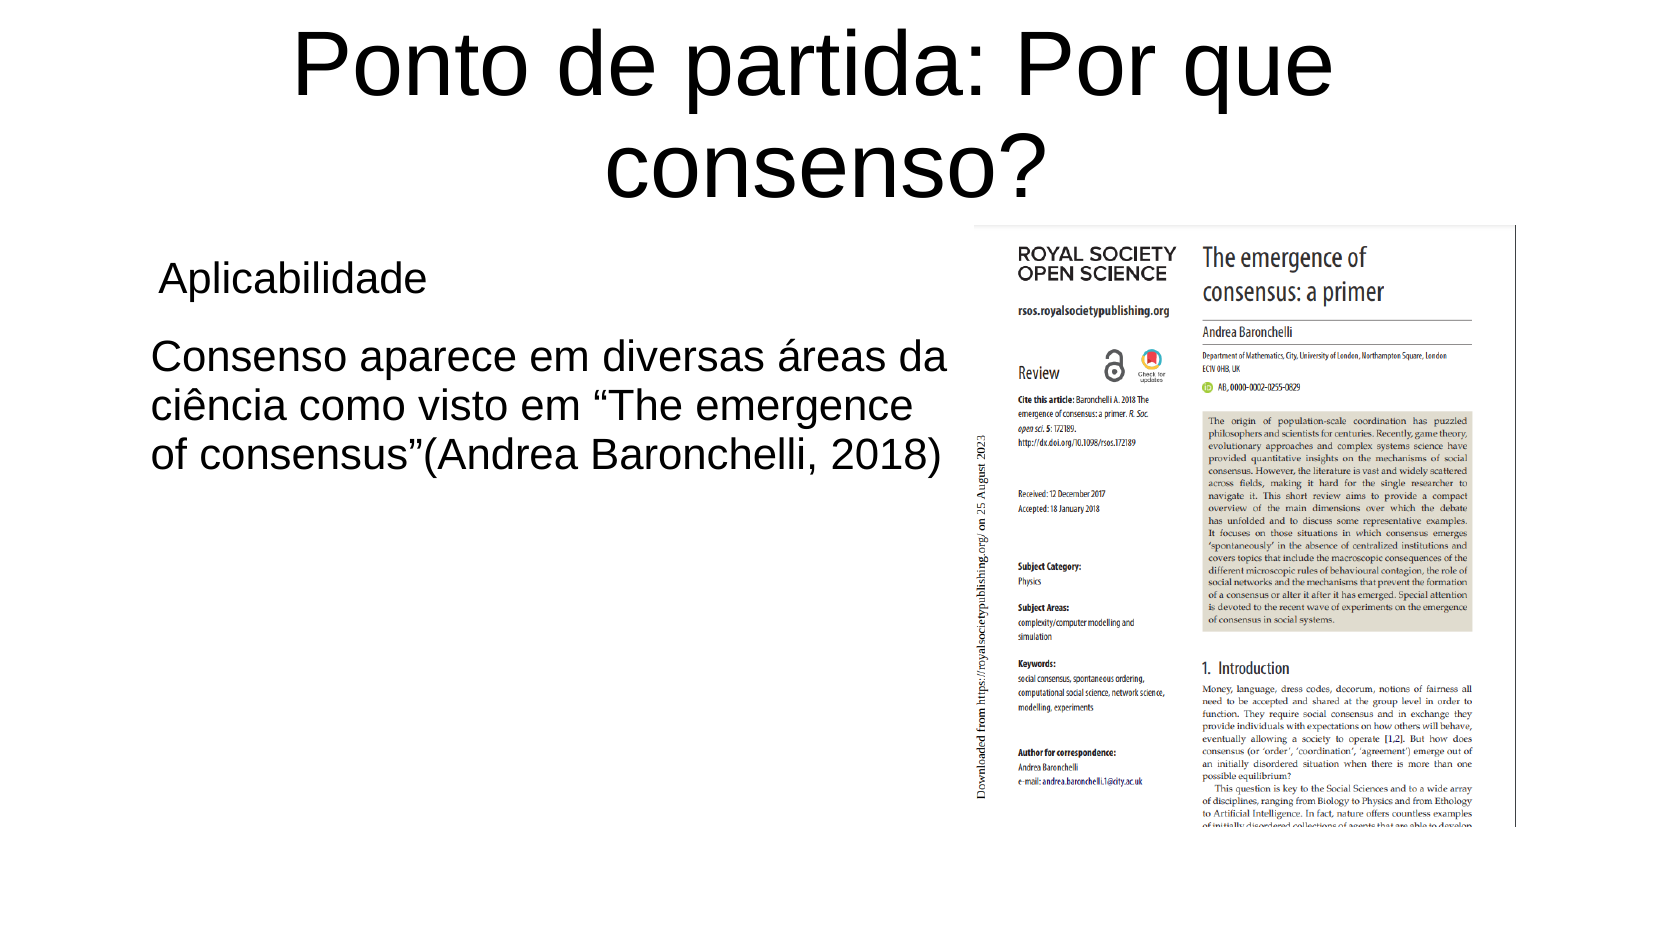

# Ponto de partida: Por que consenso?
 Aplicabilidade
Consenso aparece em diversas áreas da ciência como visto em “The emergence of consensus”(Andrea Baronchelli, 2018)